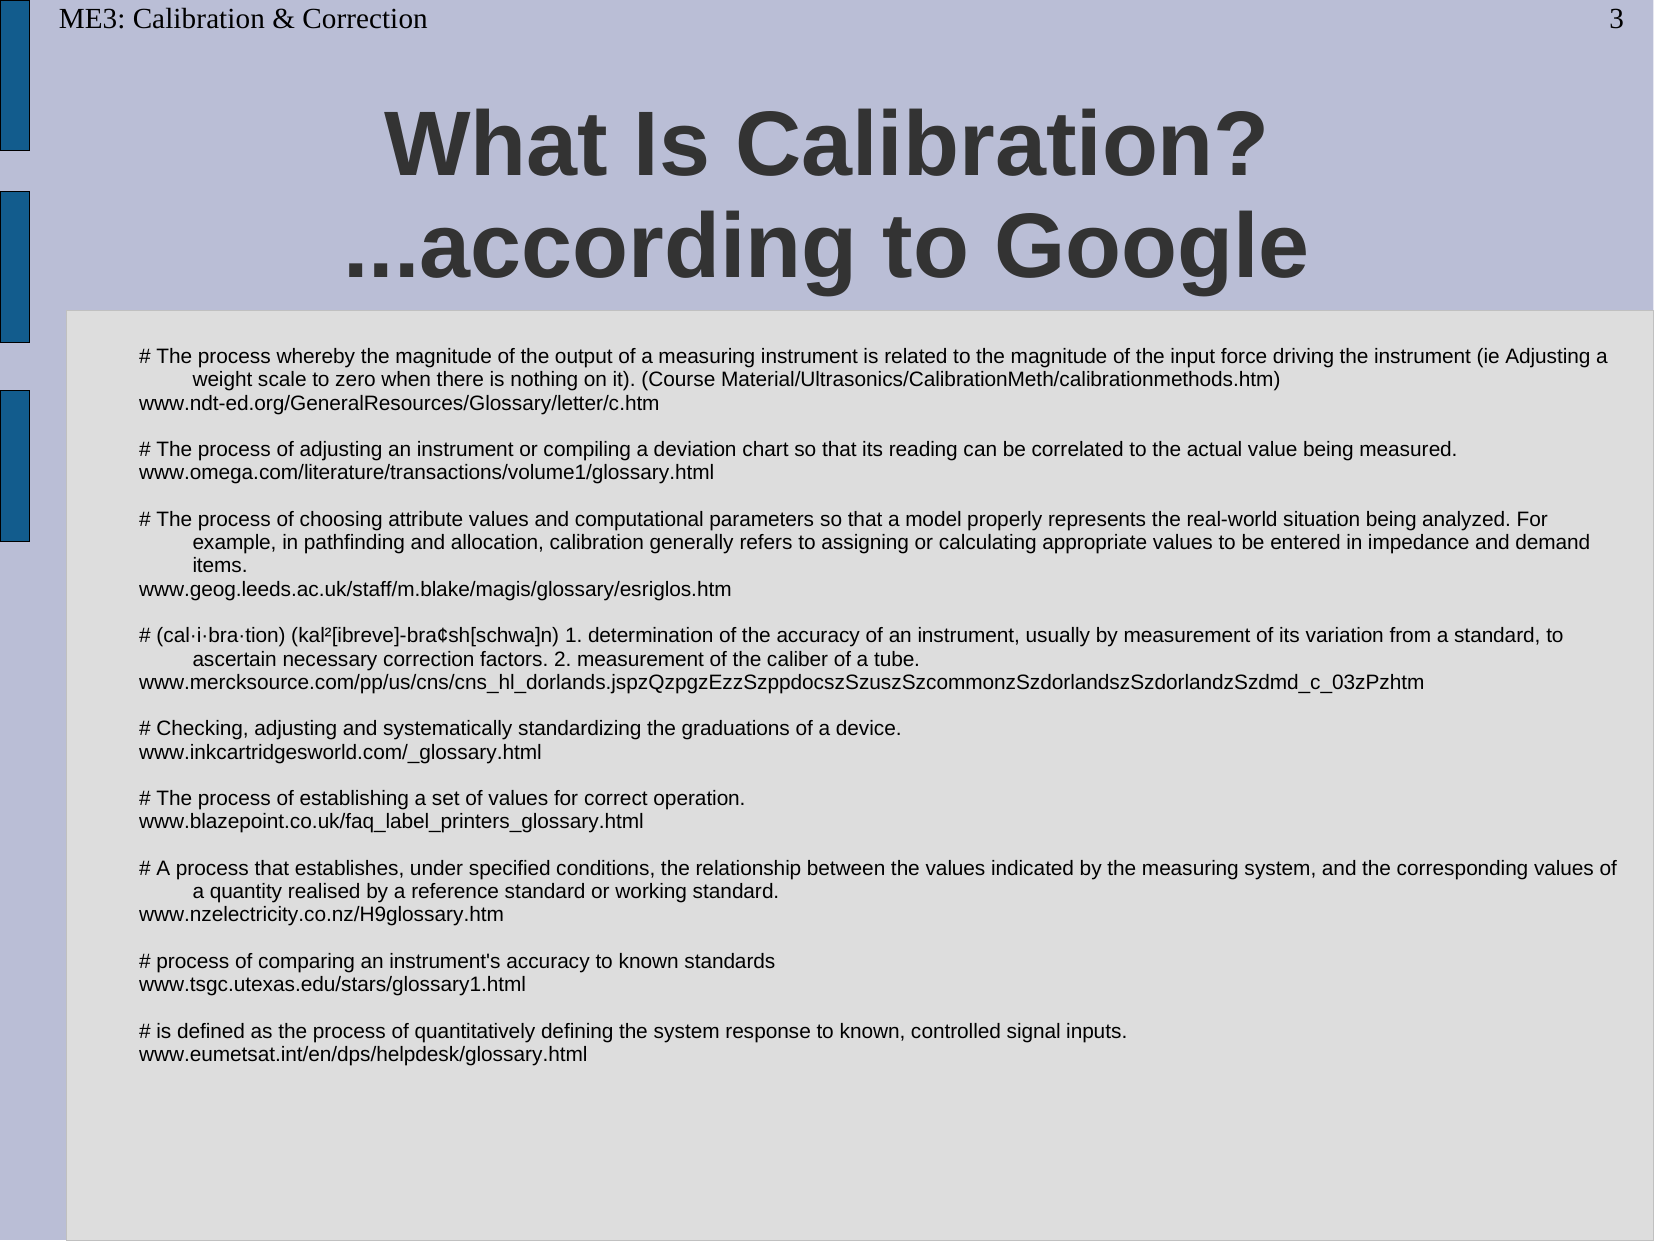

ME3: Calibration & Correction
3
# What Is Calibration? ...according to Google
# The process whereby the magnitude of the output of a measuring instrument is related to the magnitude of the input force driving the instrument (ie Adjusting a weight scale to zero when there is nothing on it). (Course Material/Ultrasonics/CalibrationMeth/calibrationmethods.htm)
www.ndt-ed.org/GeneralResources/Glossary/letter/c.htm
# The process of adjusting an instrument or compiling a deviation chart so that its reading can be correlated to the actual value being measured.
www.omega.com/literature/transactions/volume1/glossary.html
# The process of choosing attribute values and computational parameters so that a model properly represents the real-world situation being analyzed. For example, in pathfinding and allocation, calibration generally refers to assigning or calculating appropriate values to be entered in impedance and demand items.
www.geog.leeds.ac.uk/staff/m.blake/magis/glossary/esriglos.htm
# (cal·i·bra·tion) (kal²[ibreve]-bra¢sh[schwa]n) 1. determination of the accuracy of an instrument, usually by measurement of its variation from a standard, to ascertain necessary correction factors. 2. measurement of the caliber of a tube.
www.mercksource.com/pp/us/cns/cns_hl_dorlands.jspzQzpgzEzzSzppdocszSzuszSzcommonzSzdorlandszSzdorlandzSzdmd_c_03zPzhtm
# Checking, adjusting and systematically standardizing the graduations of a device.
www.inkcartridgesworld.com/_glossary.html
# The process of establishing a set of values for correct operation.
www.blazepoint.co.uk/faq_label_printers_glossary.html
# A process that establishes, under specified conditions, the relationship between the values indicated by the measuring system, and the corresponding values of a quantity realised by a reference standard or working standard.
www.nzelectricity.co.nz/H9glossary.htm
# process of comparing an instrument's accuracy to known standards
www.tsgc.utexas.edu/stars/glossary1.html
# is defined as the process of quantitatively defining the system response to known, controlled signal inputs.
www.eumetsat.int/en/dps/helpdesk/glossary.html